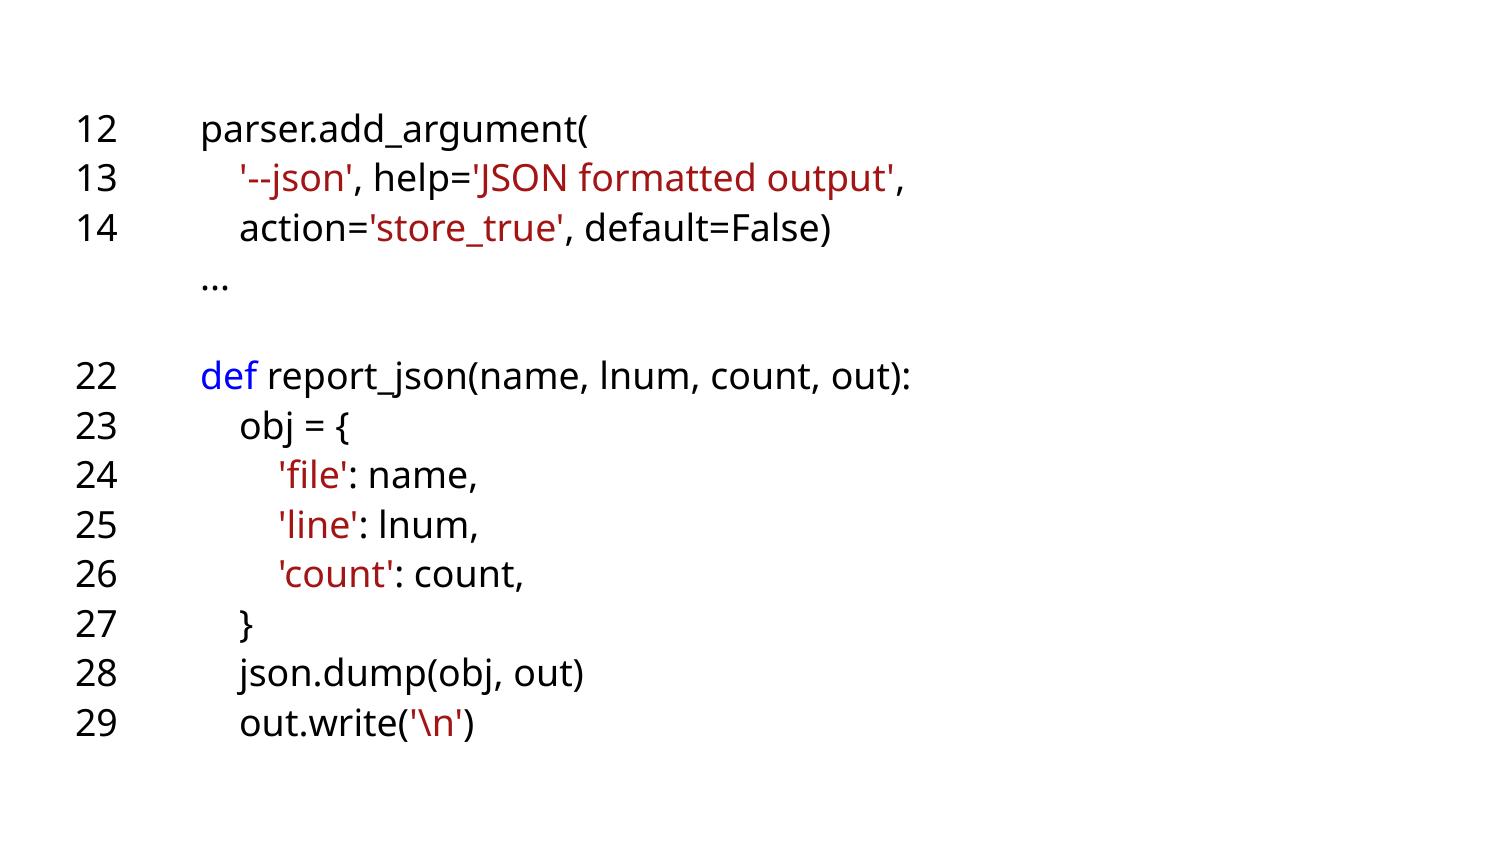

12
13
14
22
23
24
25
26
27
28
29
# parser.add_argument( '--json', help='JSON formatted output', action='store_true', default=False) ... def report_json(name, lnum, count, out): obj = { 'file': name, 'line': lnum, 'count': count, } json.dump(obj, out) out.write('\n')